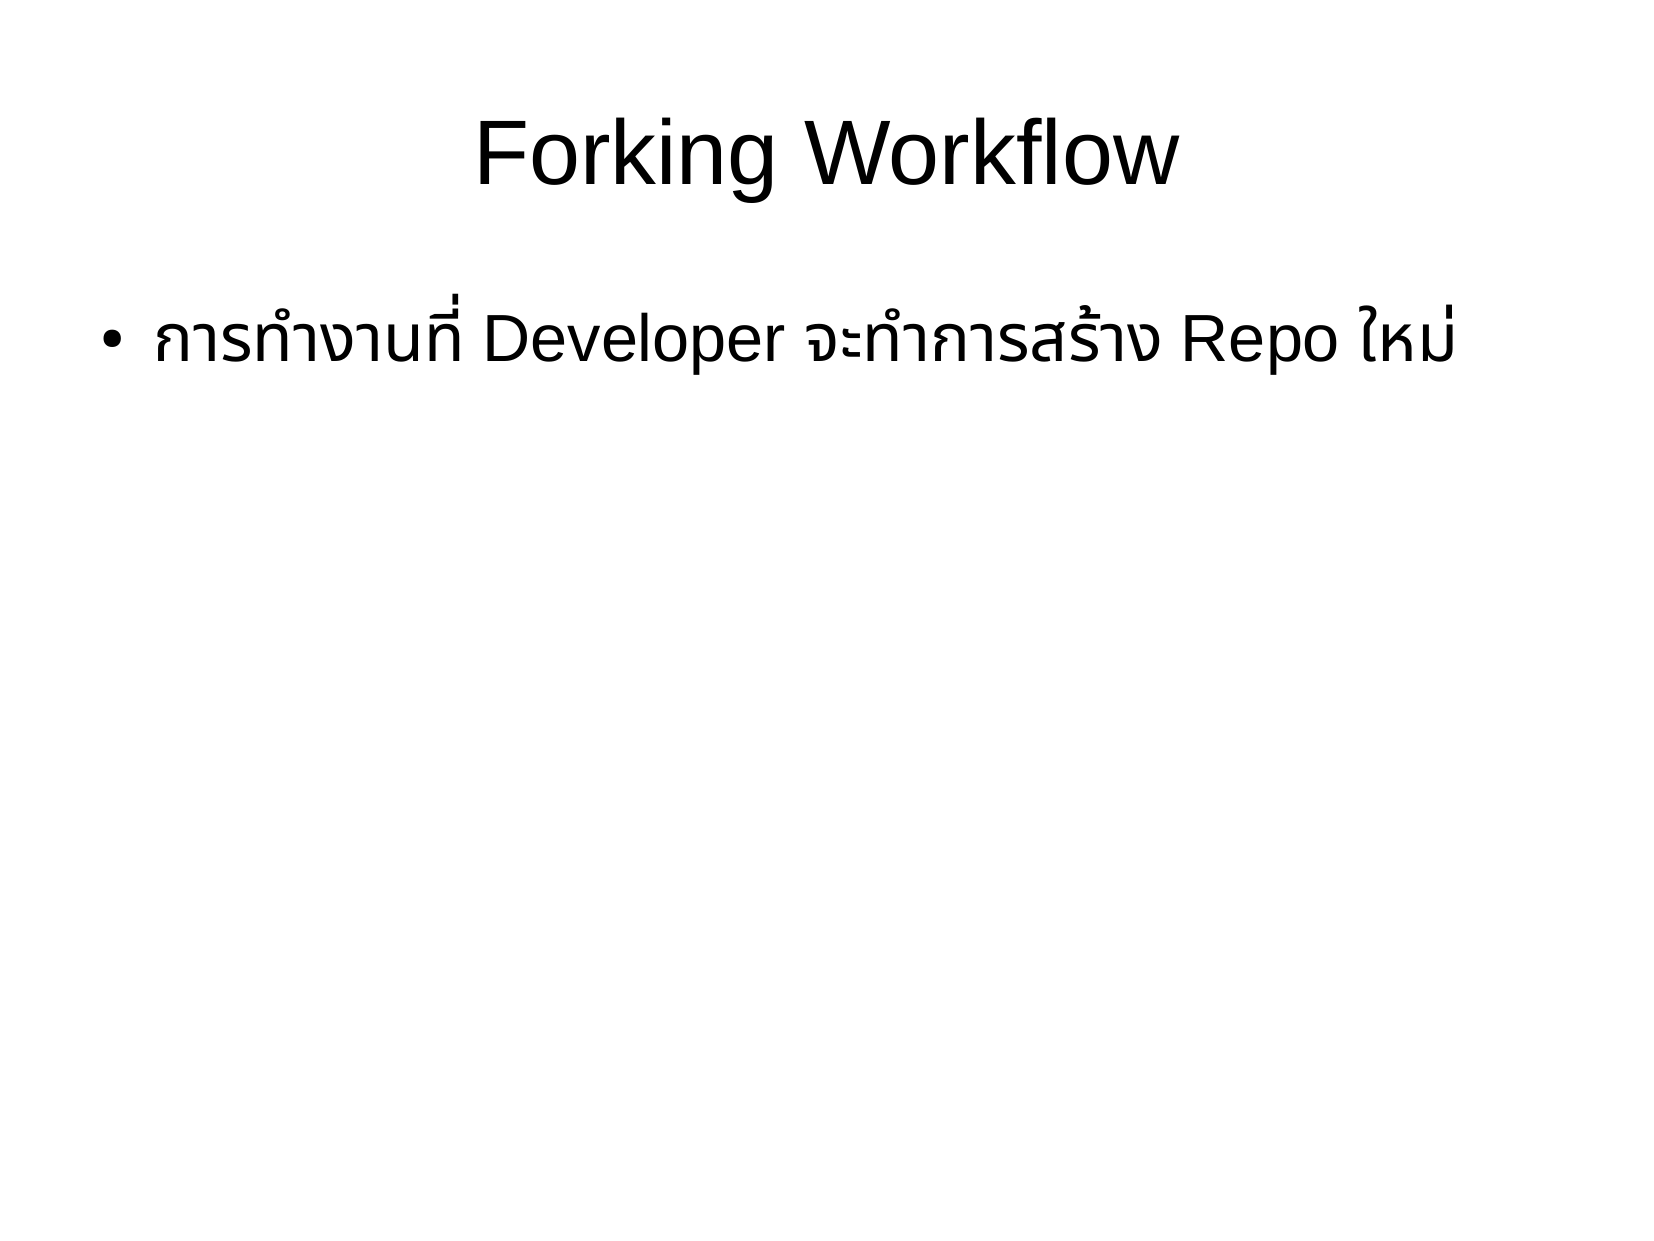

# Forking Workflow
การทำงานที่ Developer จะทำการสร้าง Repo ใหม่